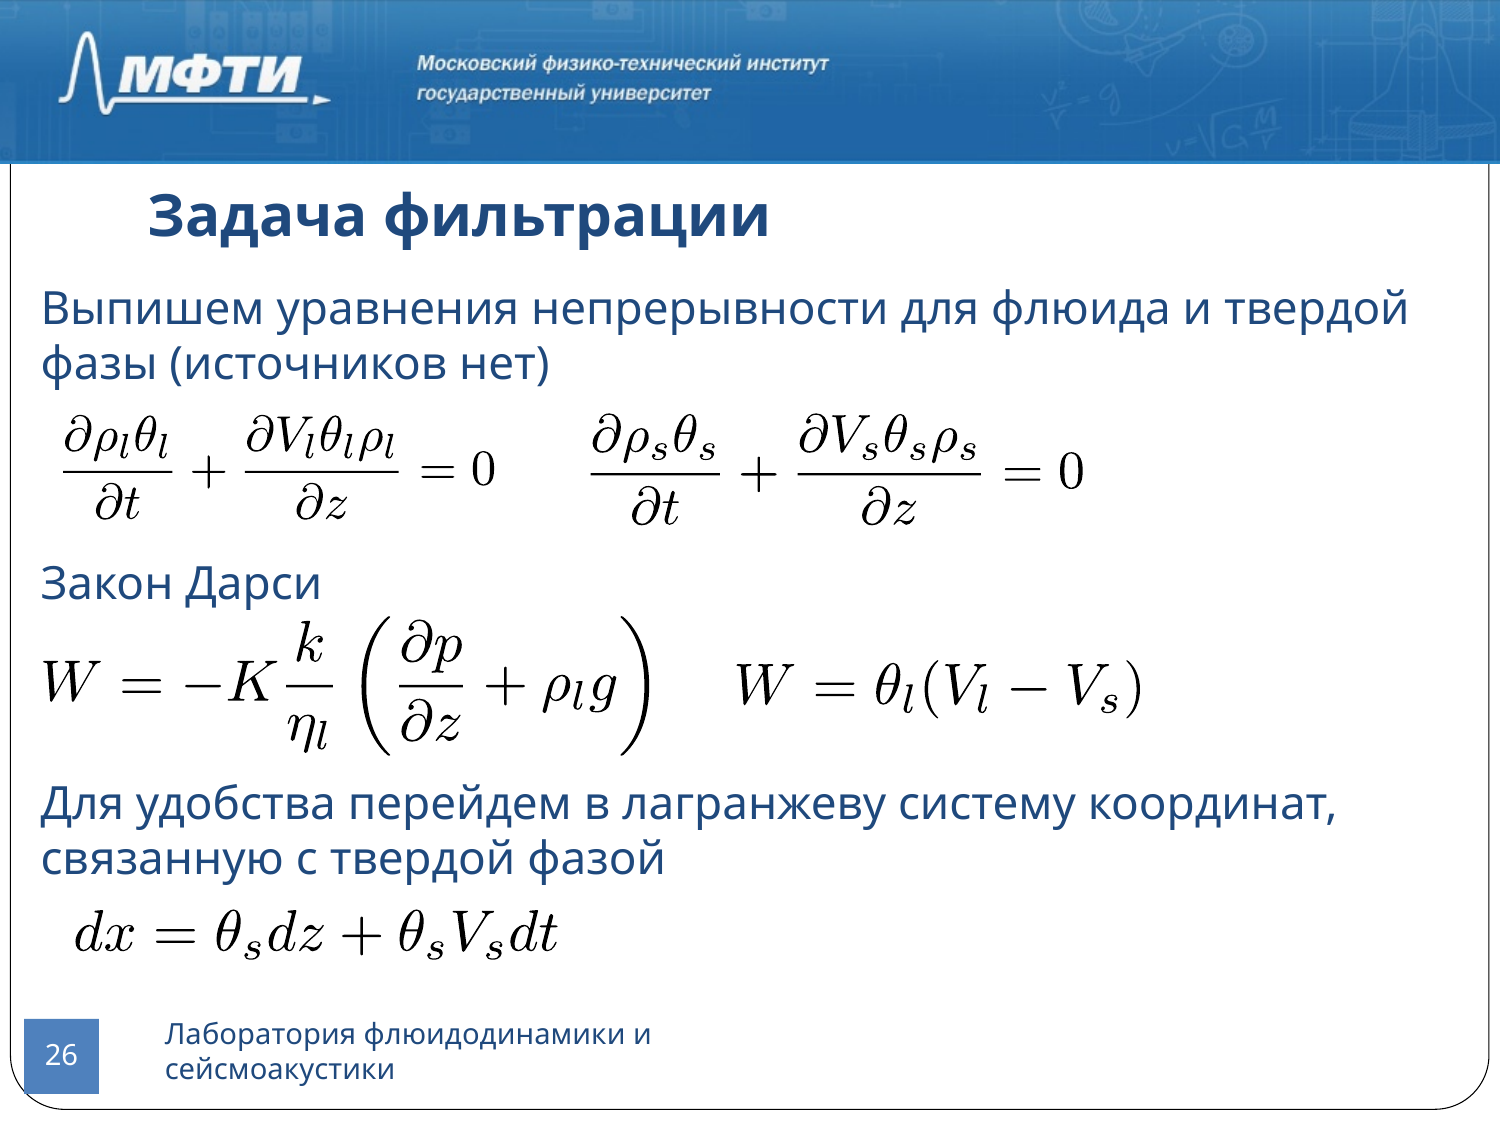

Задача фильтрации
Выпишем уравнения непрерывности для флюида и твердой фазы (источников нет)
Закон Дарси
Для удобства перейдем в лагранжеву систему координат, связанную с твердой фазой
Лаборатория флюидодинамики и сейсмоакустики